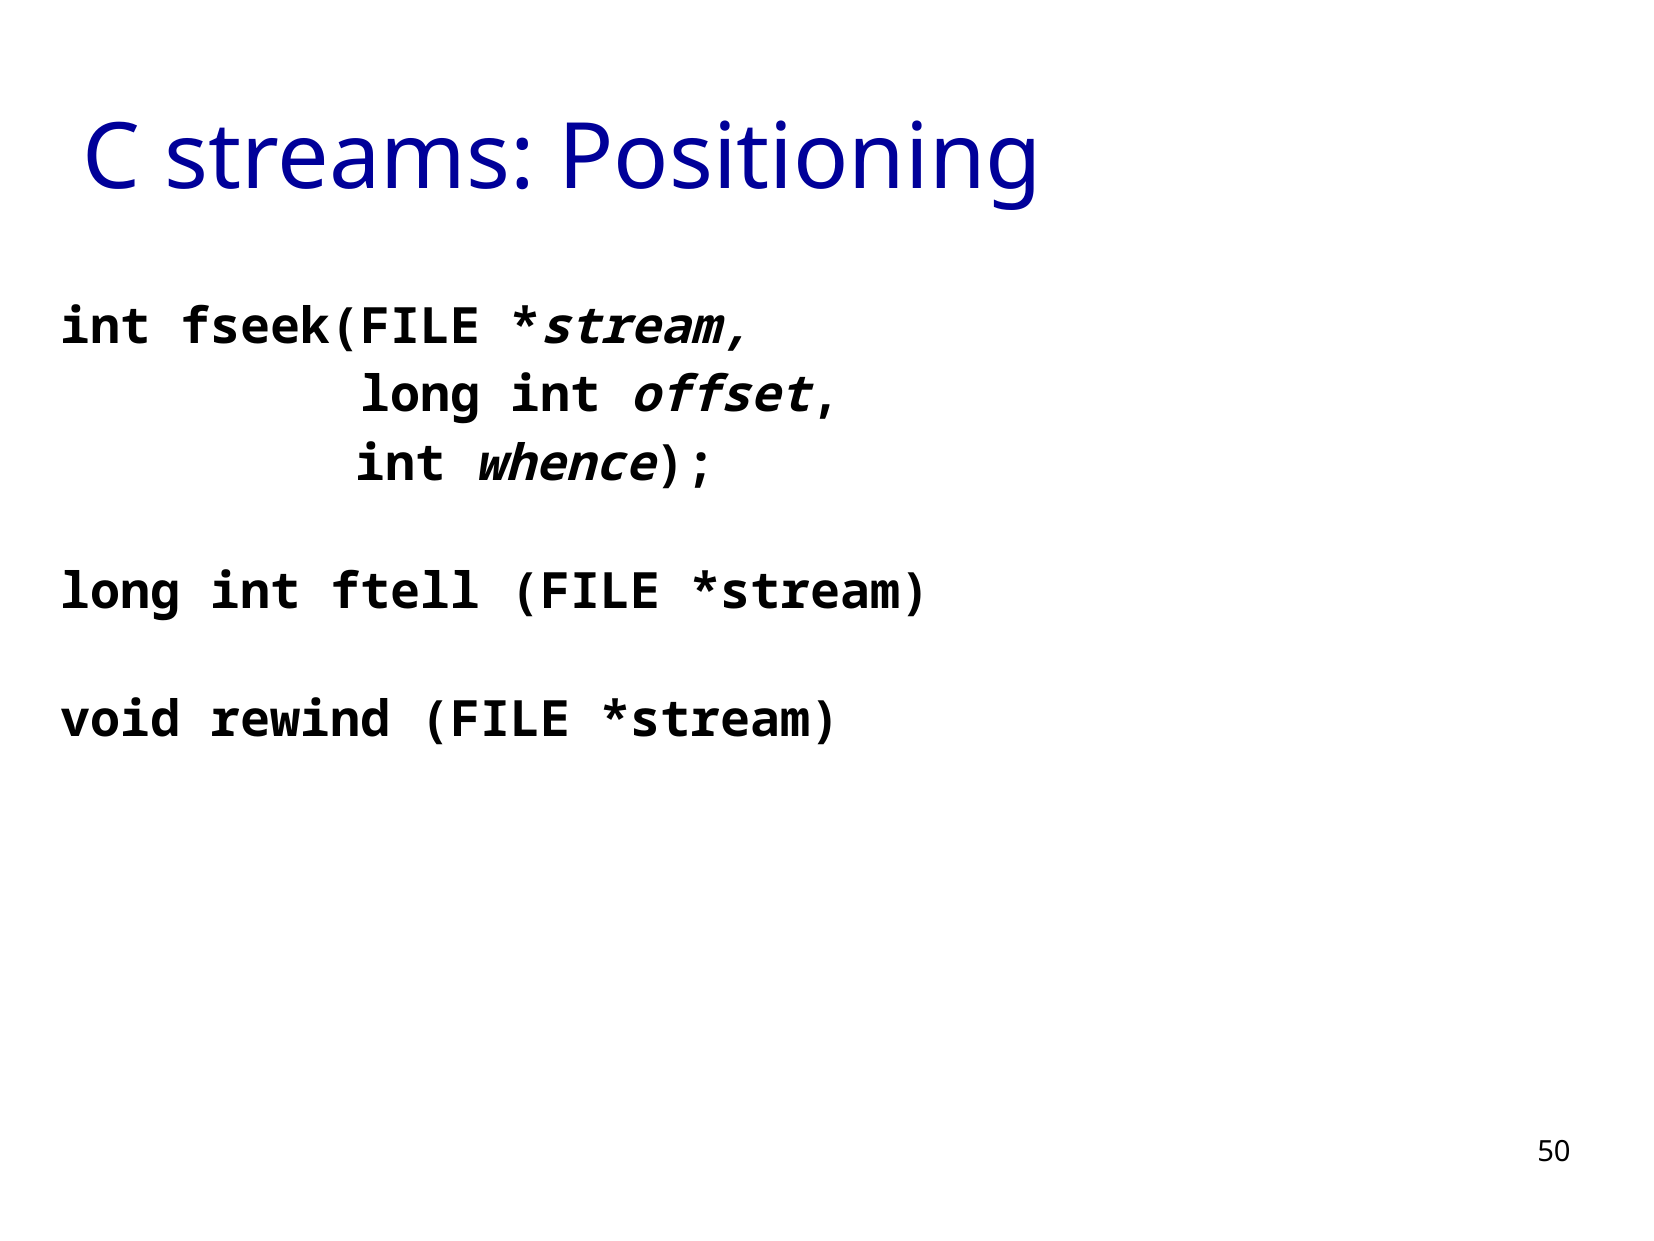

# C streams: Positioning
int fseek(FILE *stream,
 long int offset,
				int whence);
long int ftell (FILE *stream)
void rewind (FILE *stream)
50